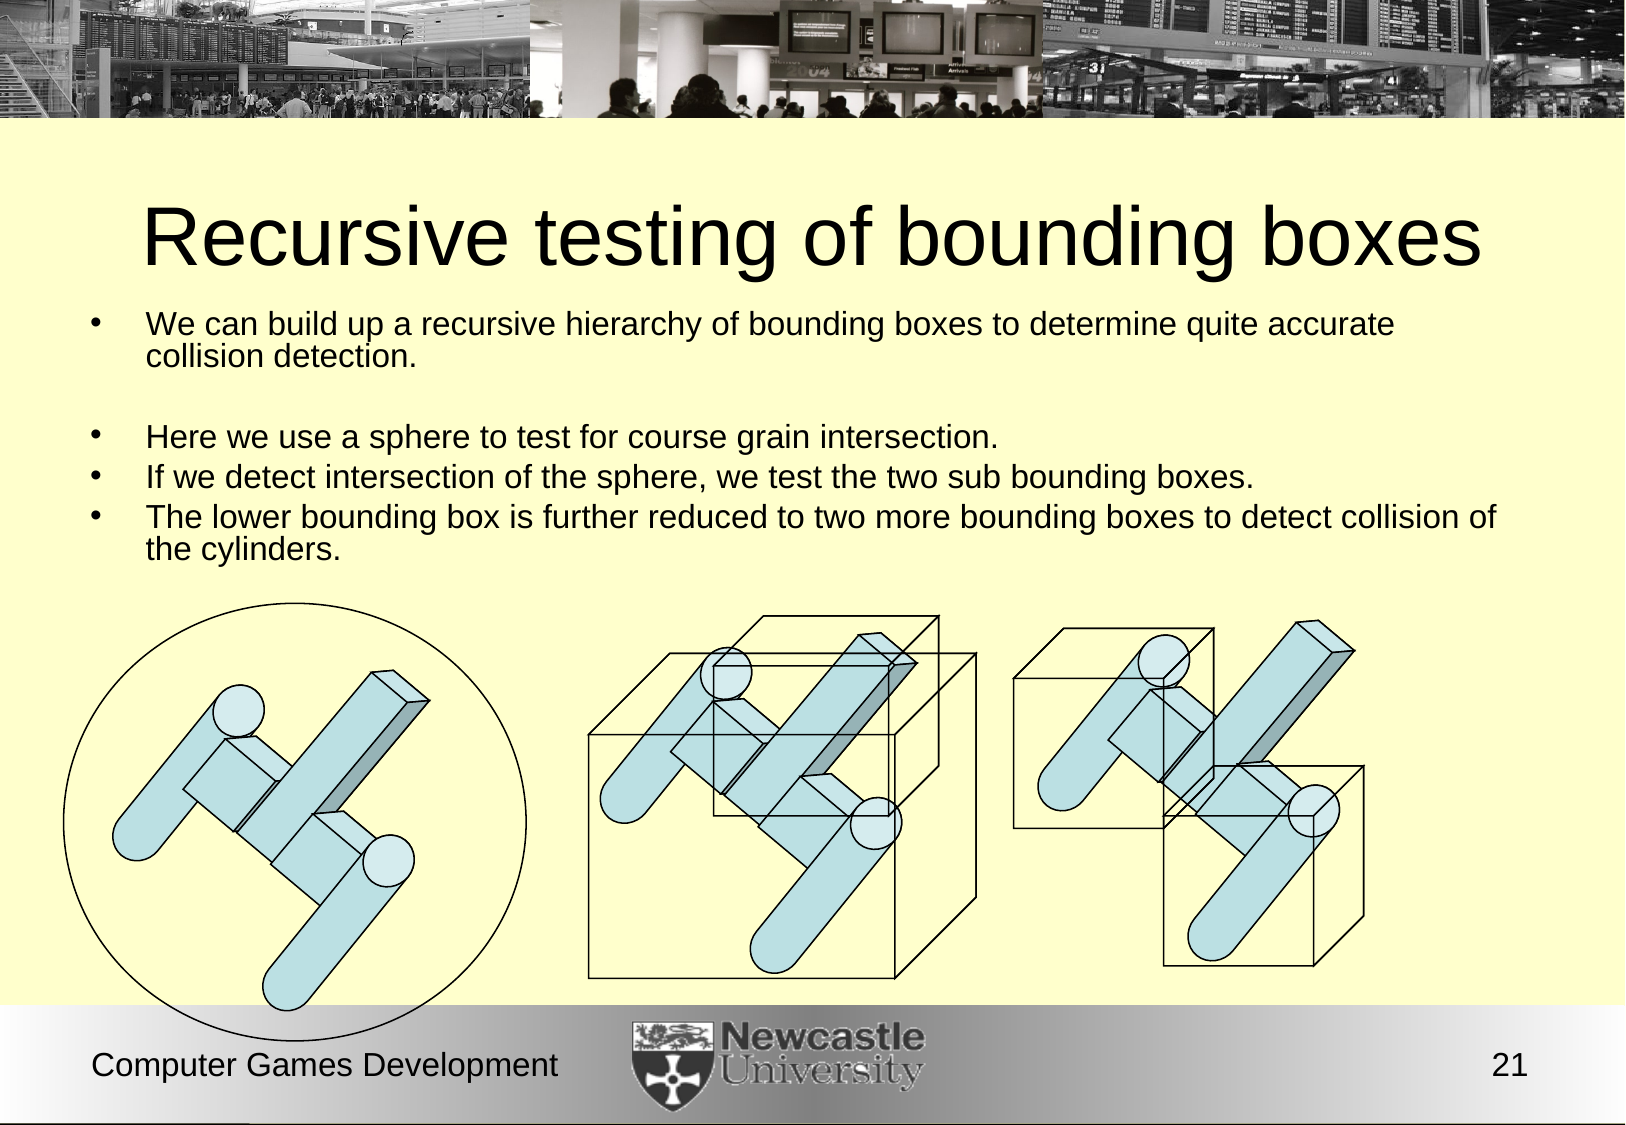

Recursive testing of bounding boxes
We can build up a recursive hierarchy of bounding boxes to determine quite accurate collision detection.
Here we use a sphere to test for course grain intersection.
If we detect intersection of the sphere, we test the two sub bounding boxes.
The lower bounding box is further reduced to two more bounding boxes to detect collision of the cylinders.
Computer Games Development